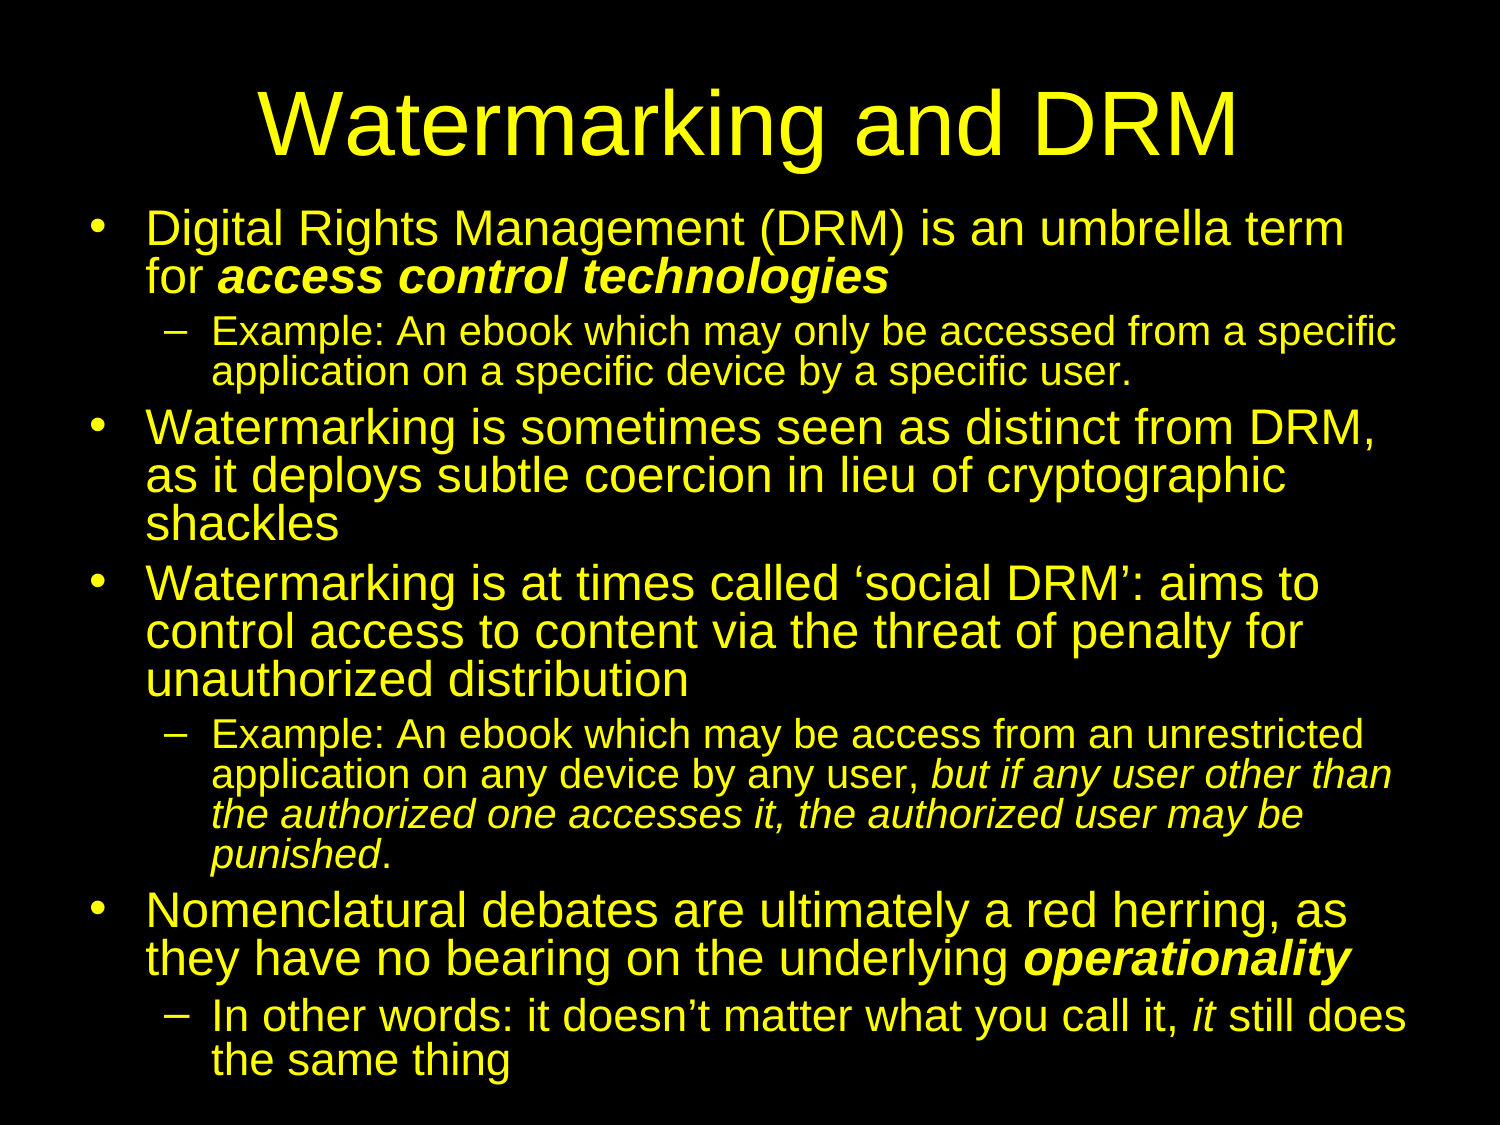

# Watermarking and DRM
Digital Rights Management (DRM) is an umbrella term for access control technologies
Example: An ebook which may only be accessed from a specific application on a specific device by a specific user.
Watermarking is sometimes seen as distinct from DRM, as it deploys subtle coercion in lieu of cryptographic shackles
Watermarking is at times called ‘social DRM’: aims to control access to content via the threat of penalty for unauthorized distribution
Example: An ebook which may be access from an unrestricted application on any device by any user, but if any user other than the authorized one accesses it, the authorized user may be punished.
Nomenclatural debates are ultimately a red herring, as they have no bearing on the underlying operationality
In other words: it doesn’t matter what you call it, it still does the same thing